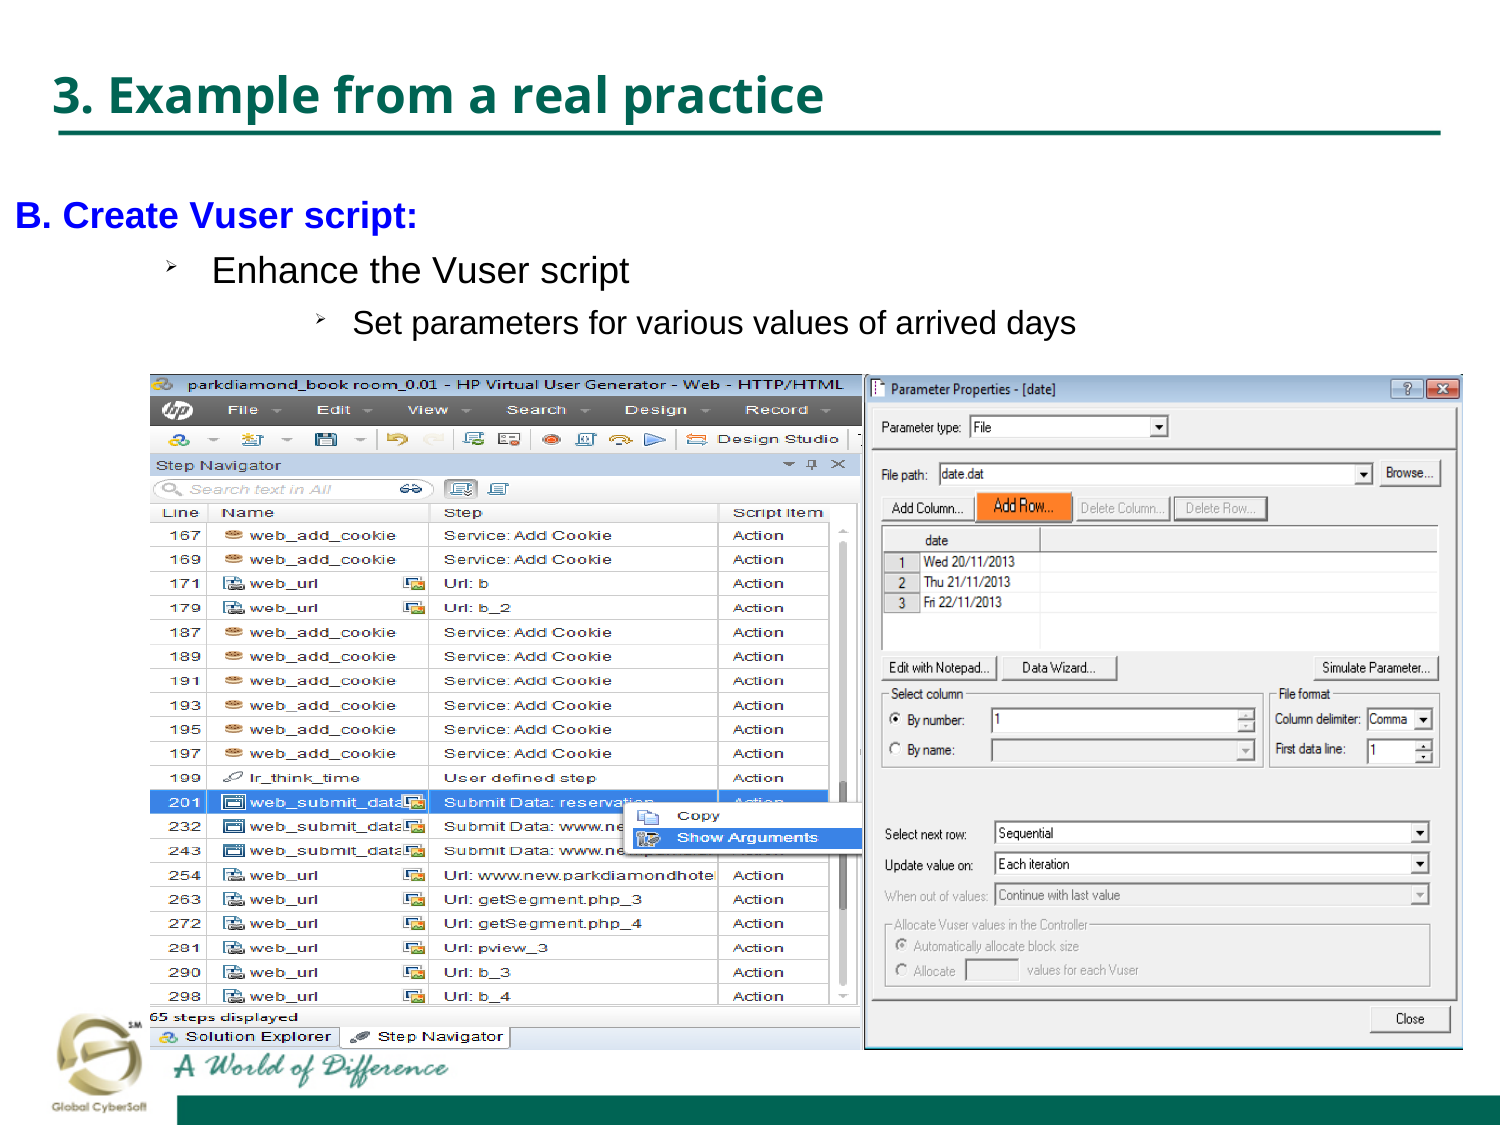

# 3. Example from a real practice
B. Create Vuser script:
Enhance the Vuser script
Set parameters for various values of arrived days